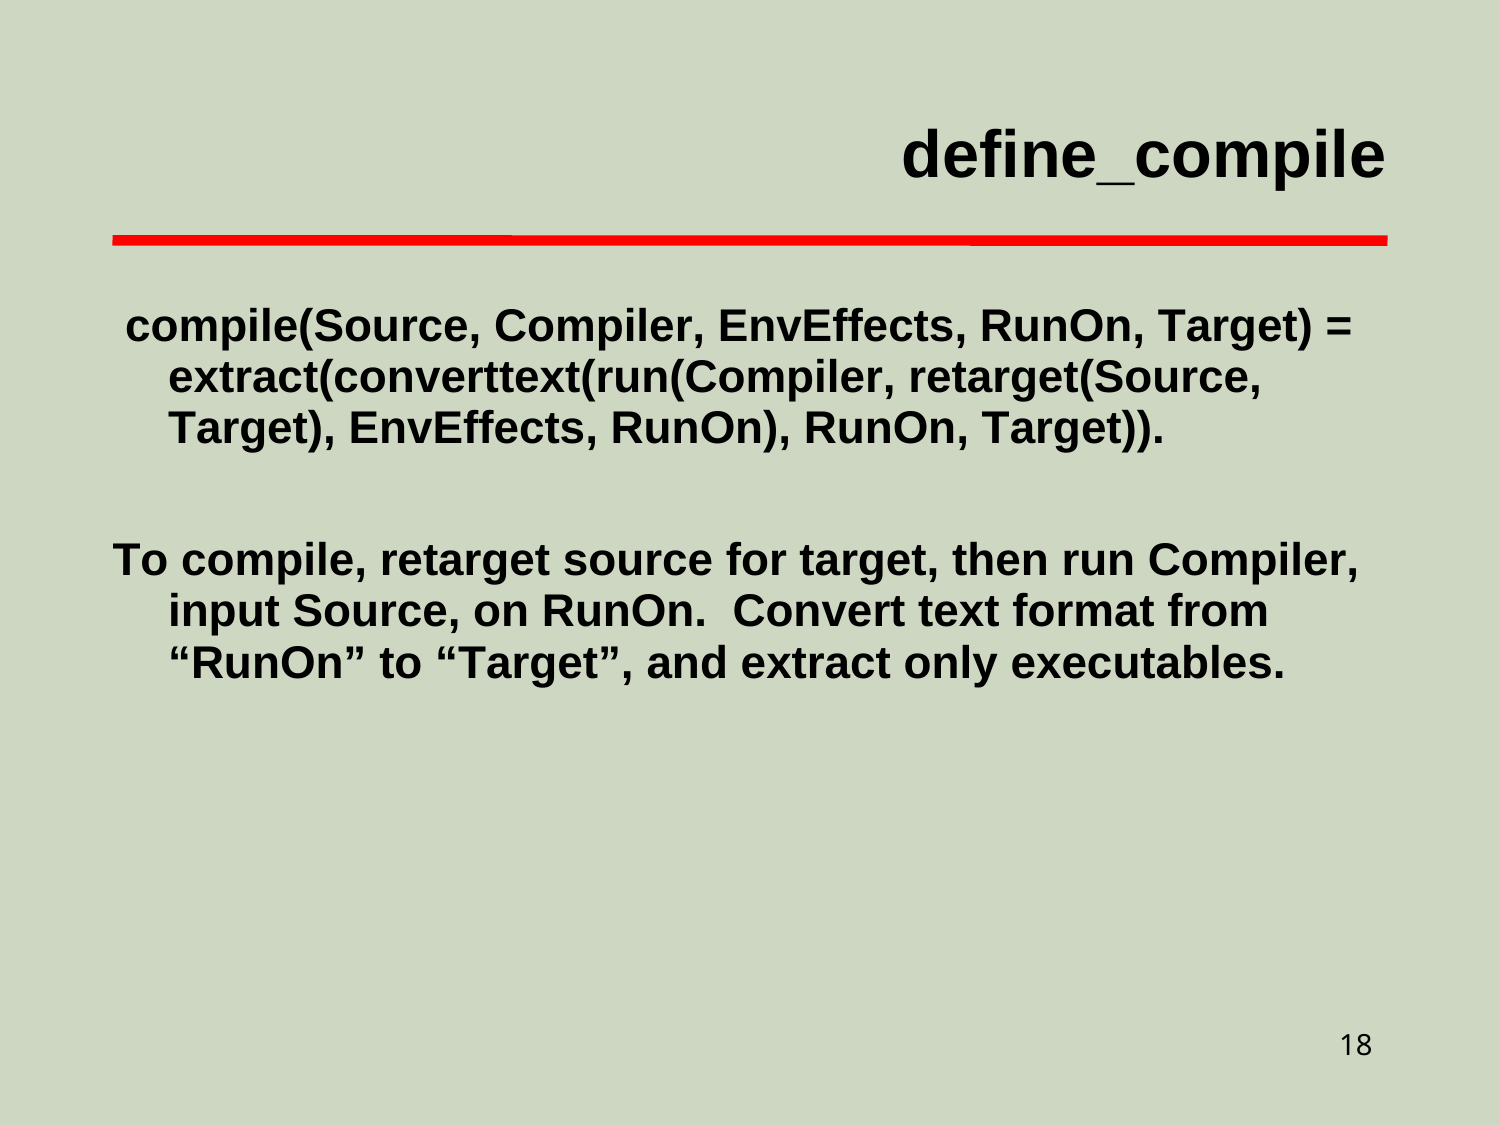

# define_compile
 compile(Source, Compiler, EnvEffects, RunOn, Target) = extract(converttext(run(Compiler, retarget(Source, Target), EnvEffects, RunOn), RunOn, Target)).
To compile, retarget source for target, then run Compiler, input Source, on RunOn. Convert text format from “RunOn” to “Target”, and extract only executables.